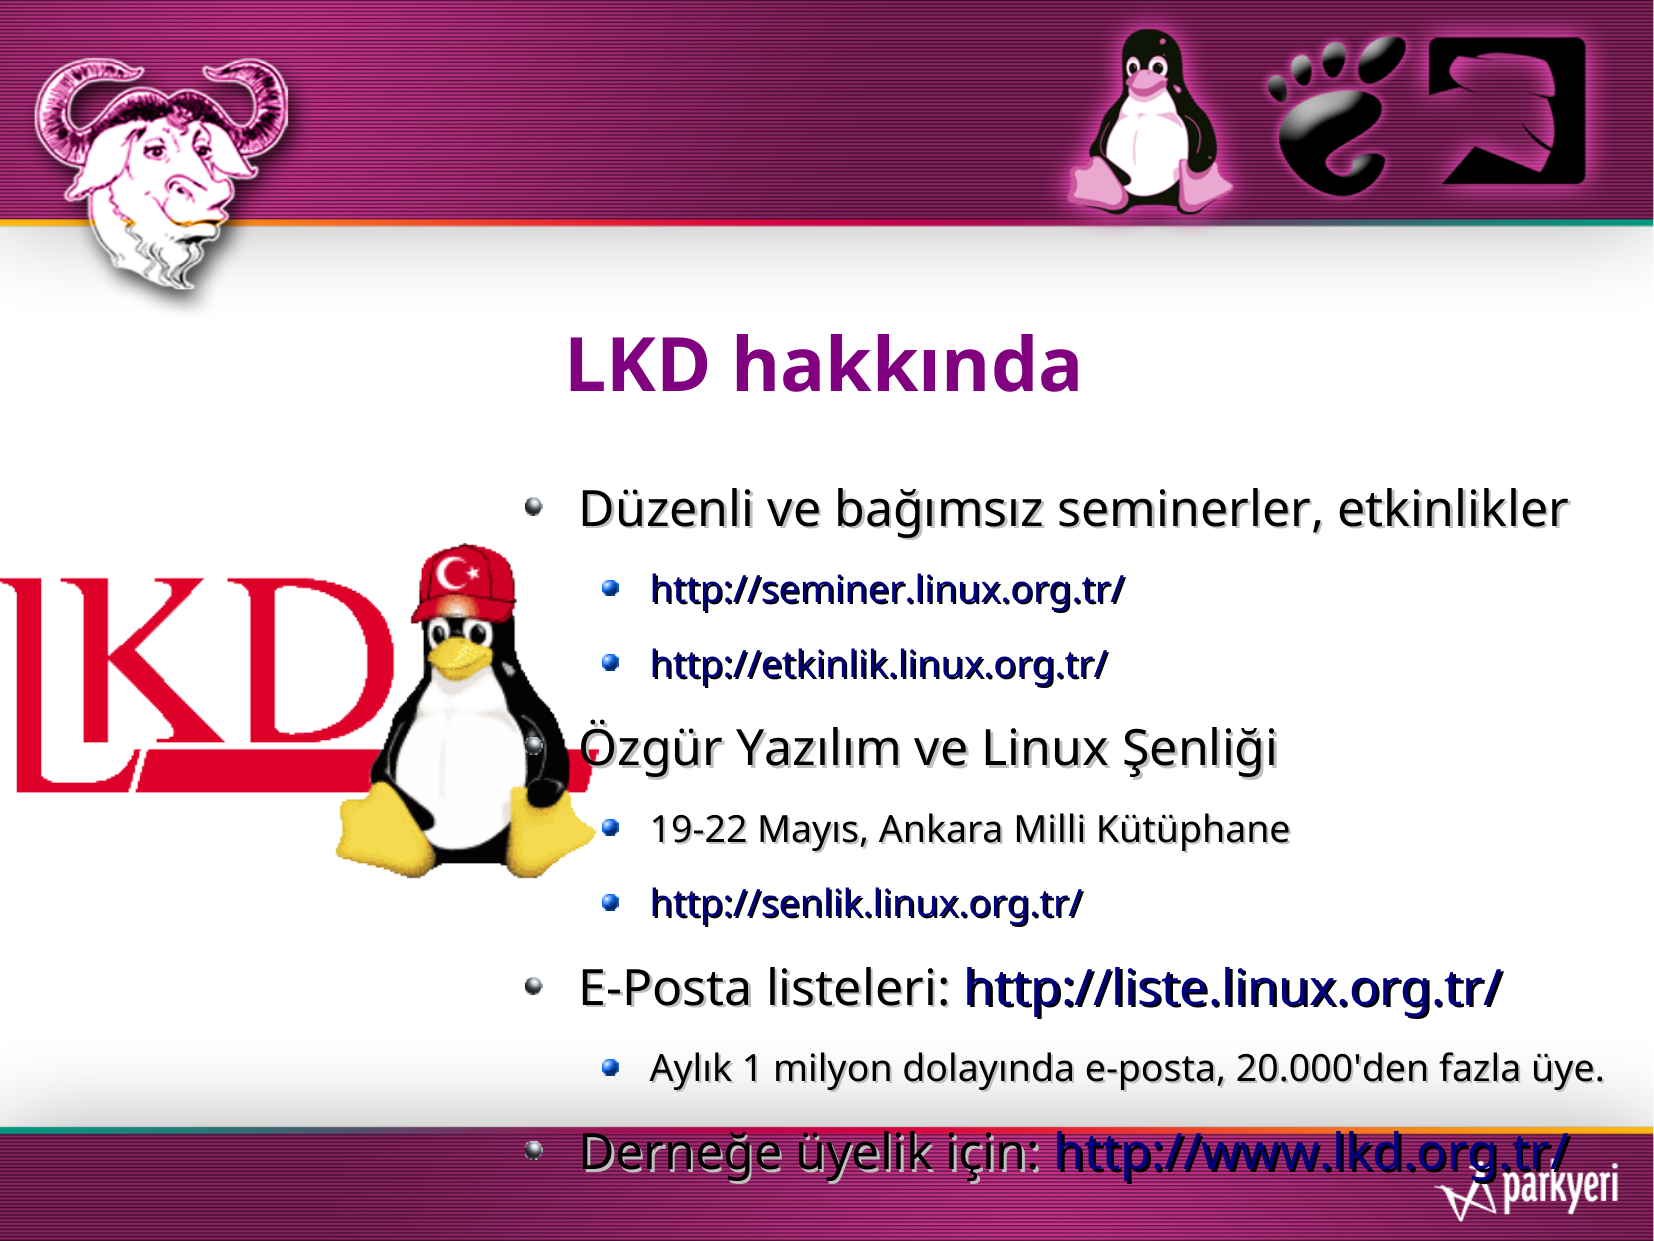

# LKD hakkında
Düzenli ve bağımsız seminerler, etkinlikler
http://seminer.linux.org.tr/
http://etkinlik.linux.org.tr/
Özgür Yazılım ve Linux Şenliği
19-22 Mayıs, Ankara Milli Kütüphane
http://senlik.linux.org.tr/
E-Posta listeleri: http://liste.linux.org.tr/
Aylık 1 milyon dolayında e-posta, 20.000'den fazla üye.
Derneğe üyelik için: http://www.lkd.org.tr/